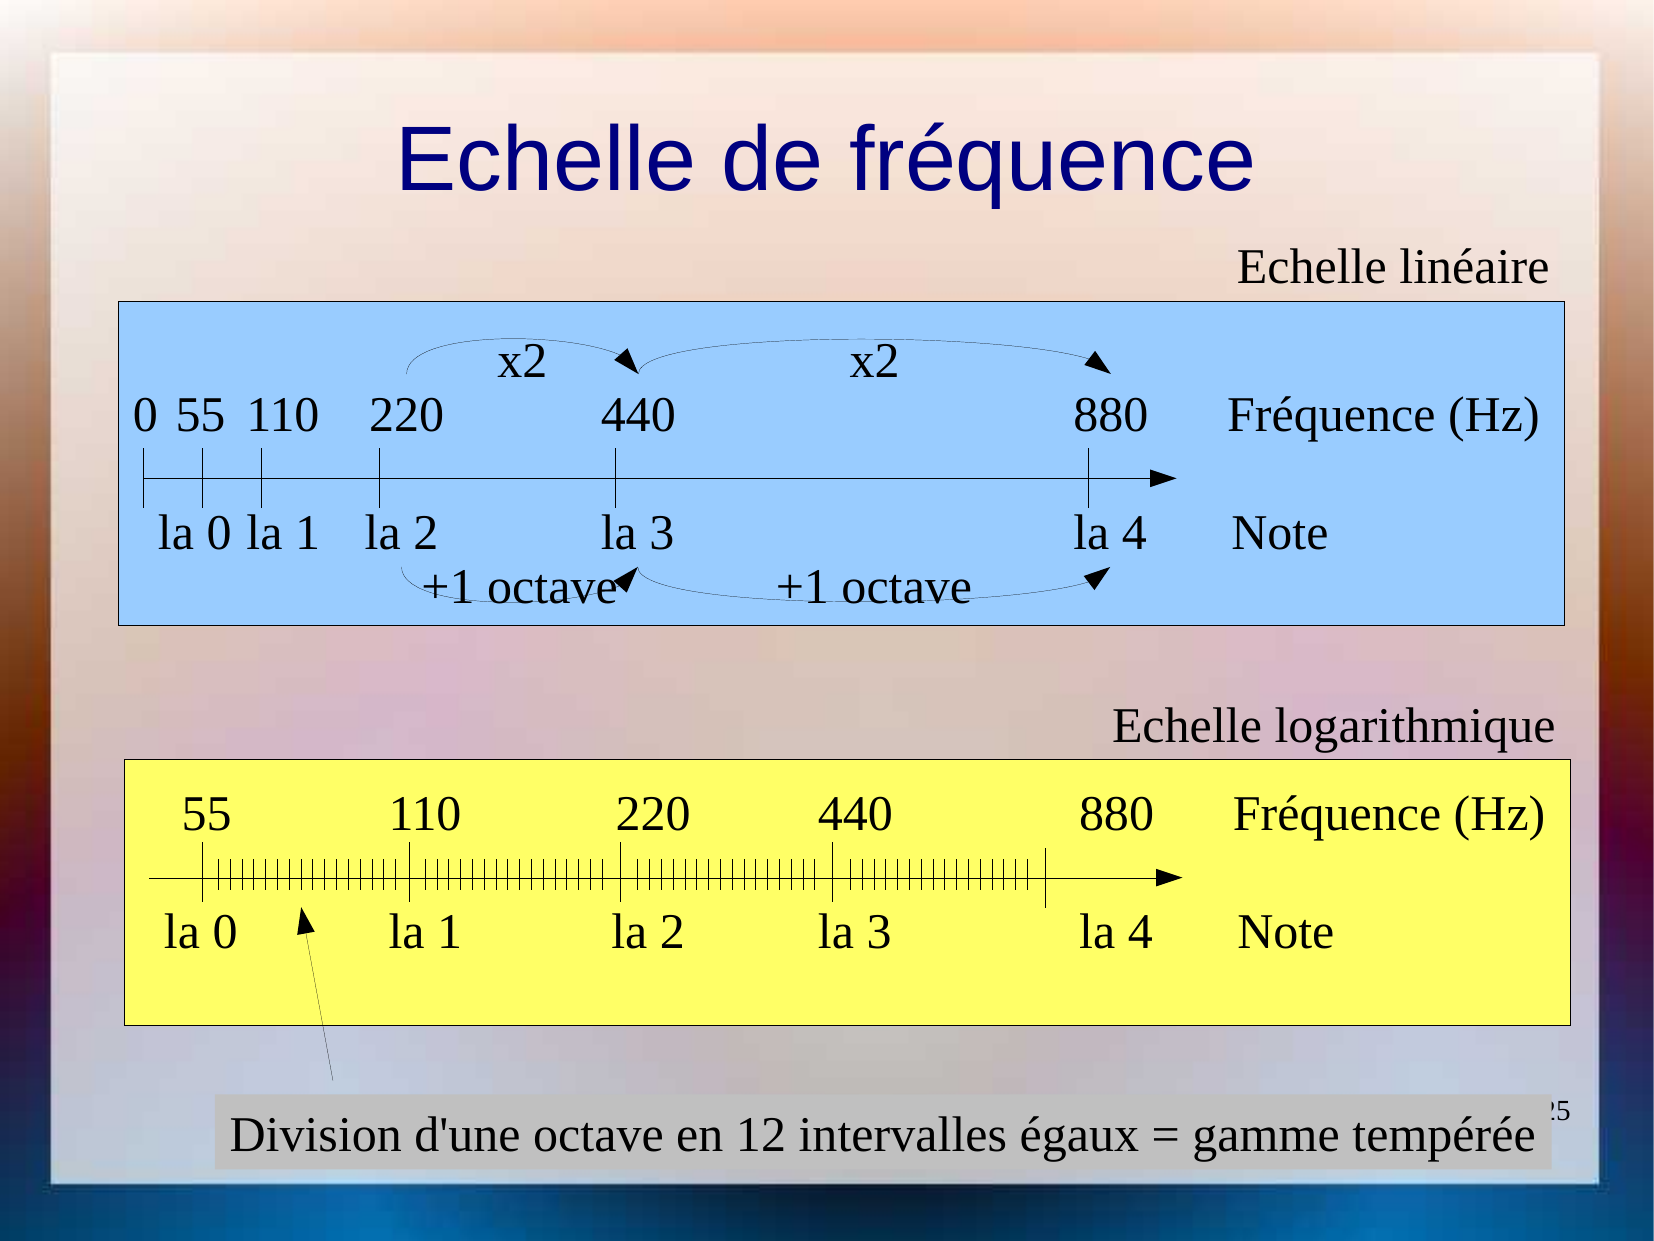

# Echelle de fréquence
Echelle linéaire
55
0
110
220
440
880
Fréquence (Hz)
la 0
la 1
la 2
la 3
la 4
Note
Echelle logarithmique
55
110
220
440
Fréquence (Hz)
880
la 1
la 2
la 3
Note
la 0
la 4
25
Division d'une octave en 12 intervalles égaux = gamme tempérée